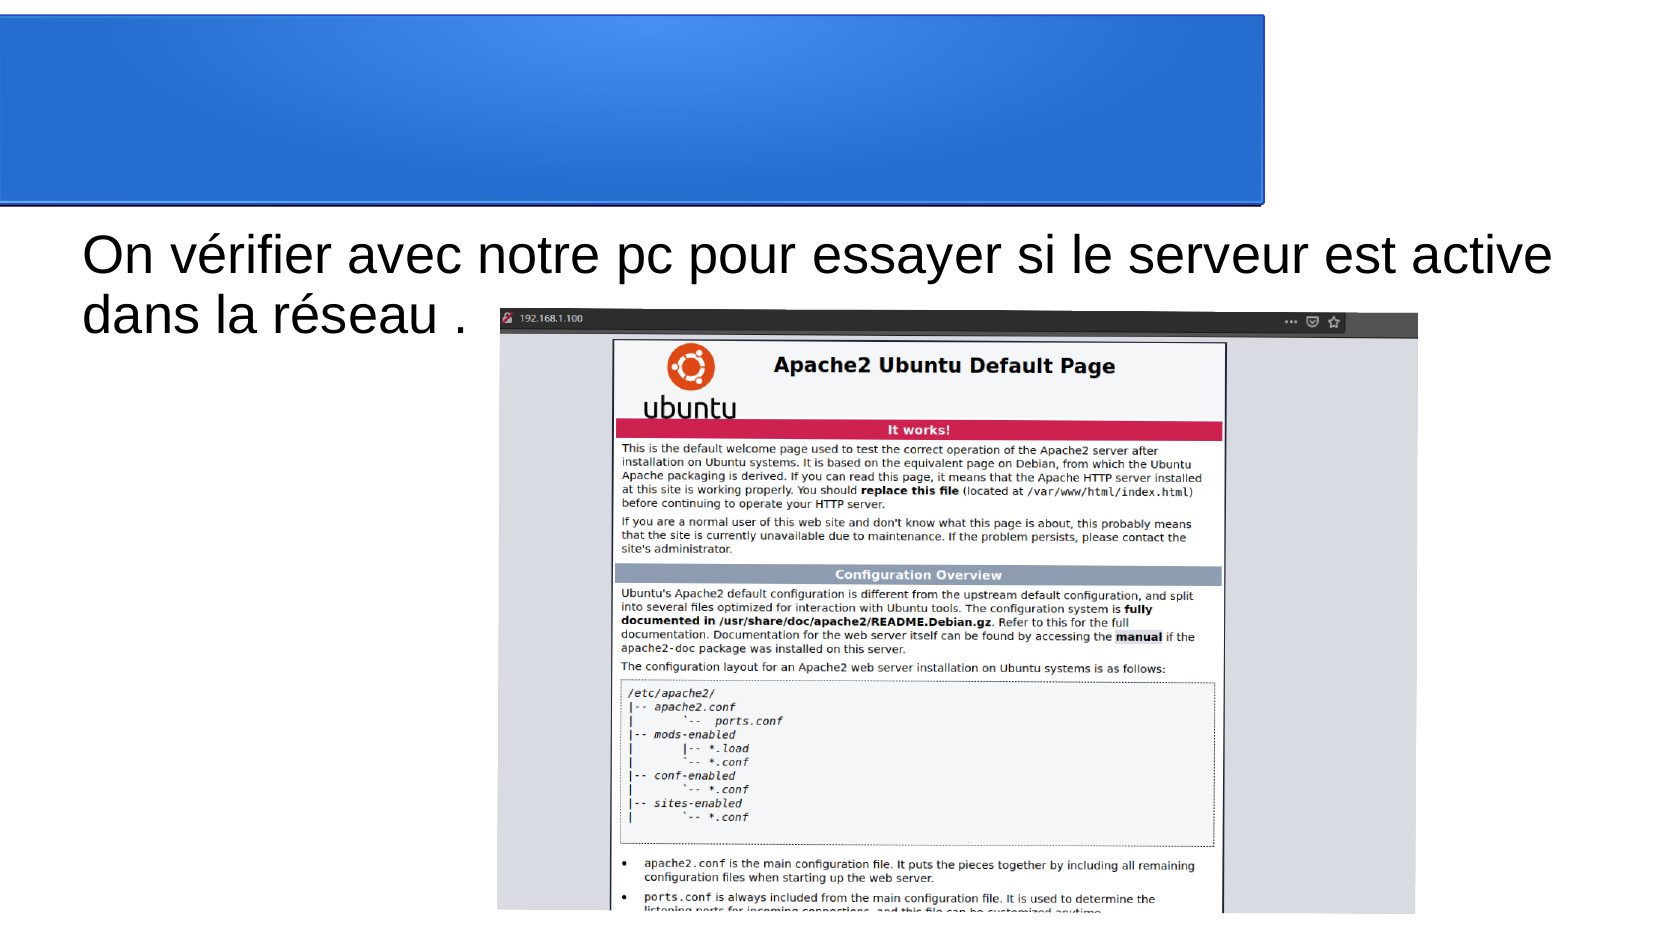

# On vérifier avec notre pc pour essayer si le serveur est active dans la réseau .